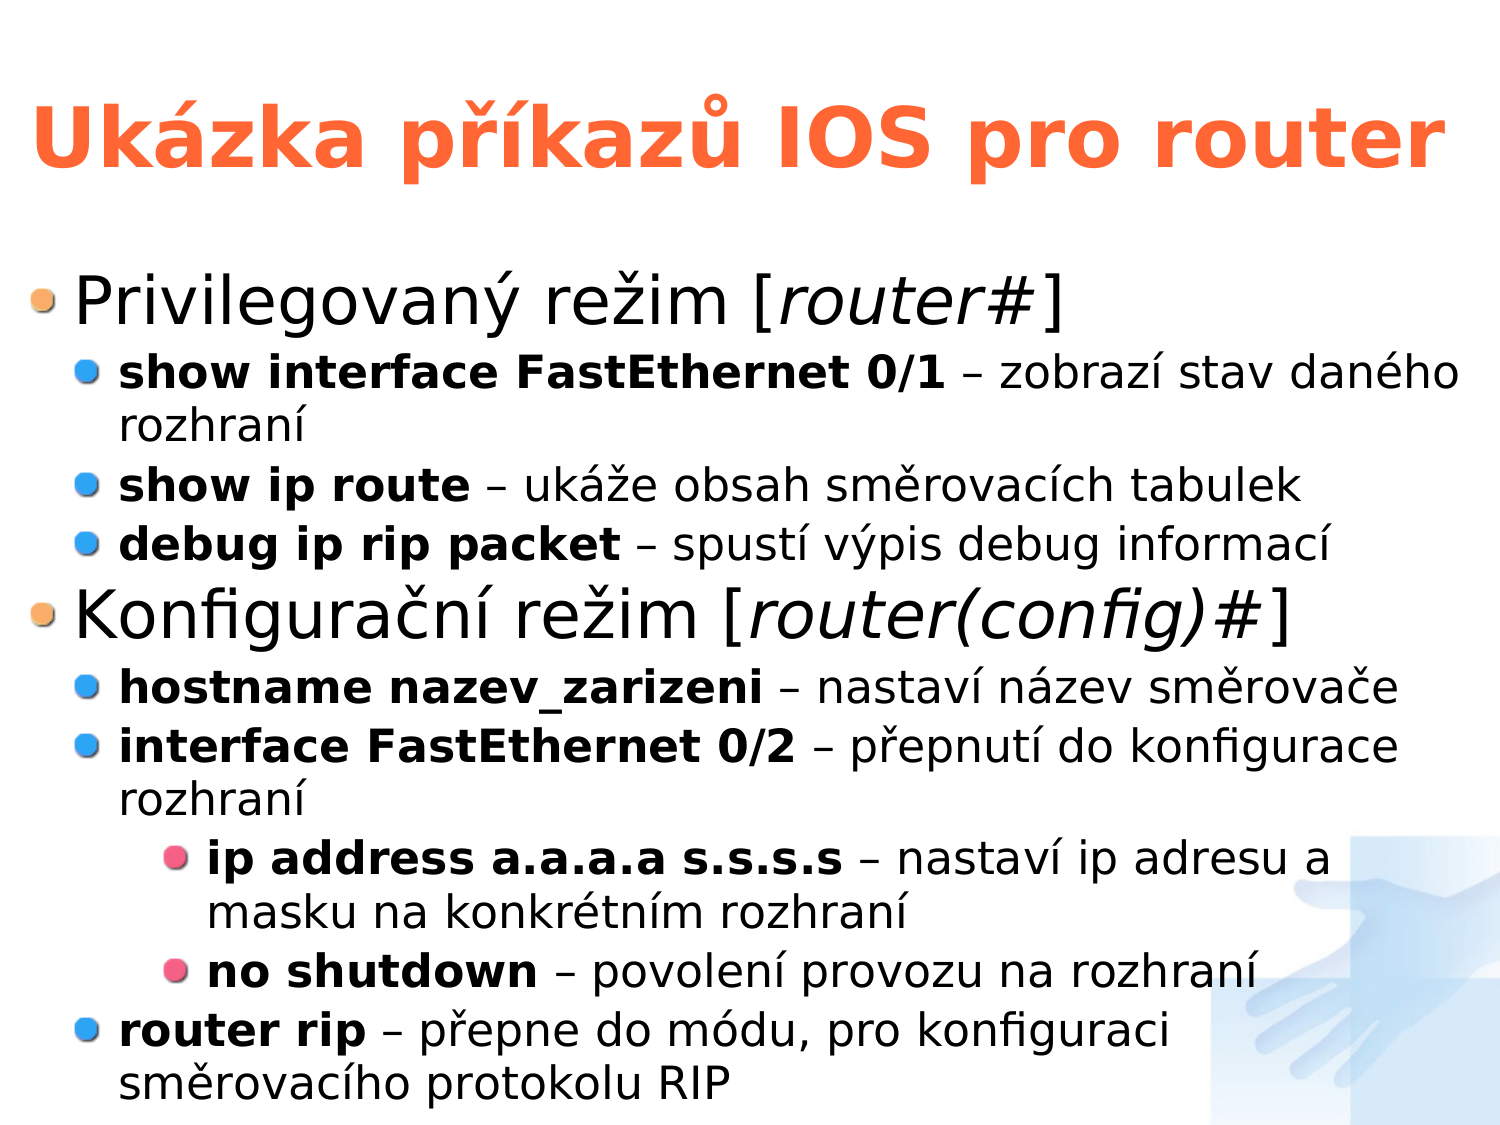

# Ukázka příkazů IOS pro router
Privilegovaný režim [router#]
show interface FastEthernet 0/1 – zobrazí stav daného rozhraní
show ip route – ukáže obsah směrovacích tabulek
debug ip rip packet – spustí výpis debug informací
Konfigurační režim [router(config)#]
hostname nazev_zarizeni – nastaví název směrovače
interface FastEthernet 0/2 – přepnutí do konfigurace rozhraní
ip address a.a.a.a s.s.s.s – nastaví ip adresu a masku na konkrétním rozhraní
no shutdown – povolení provozu na rozhraní
router rip – přepne do módu, pro konfiguraci směrovacího protokolu RIP